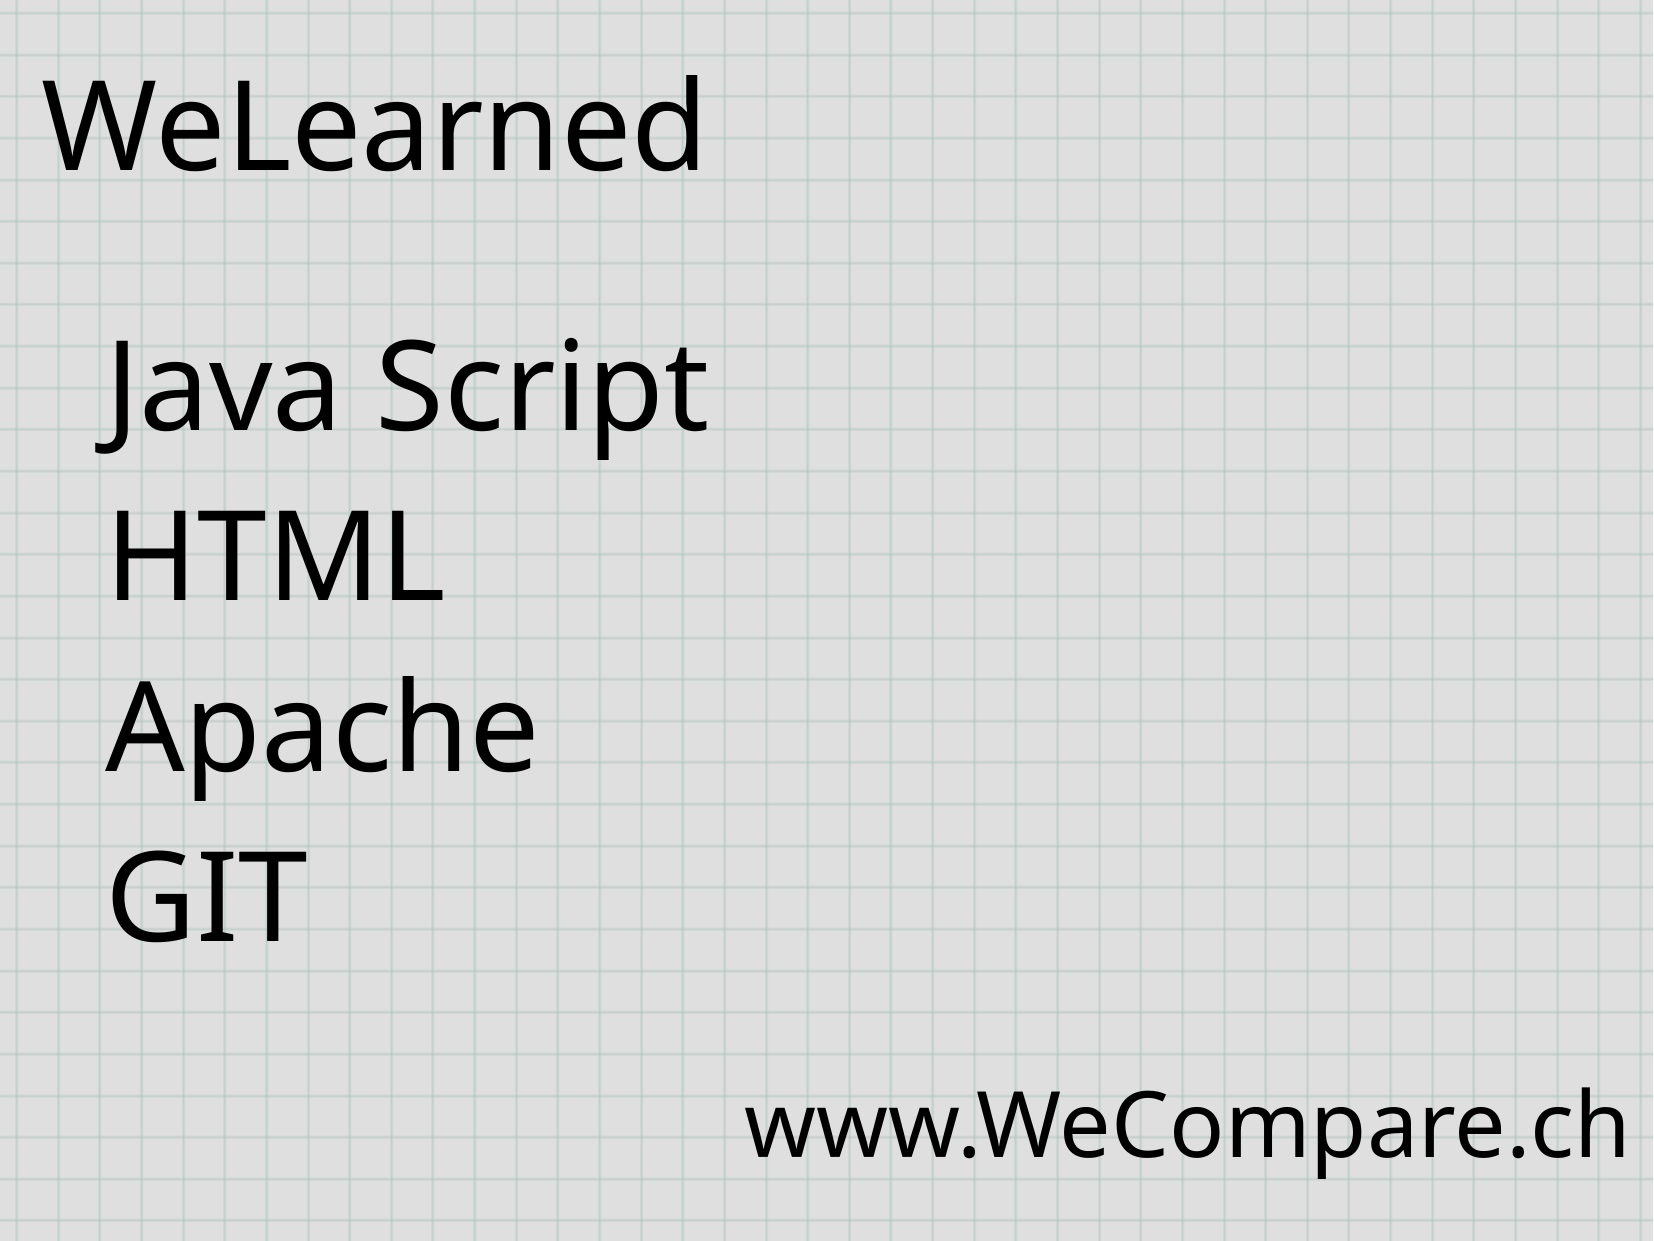

WeLearned
Java Script
HTML
Apache
GIT
# www.WeCompare.ch